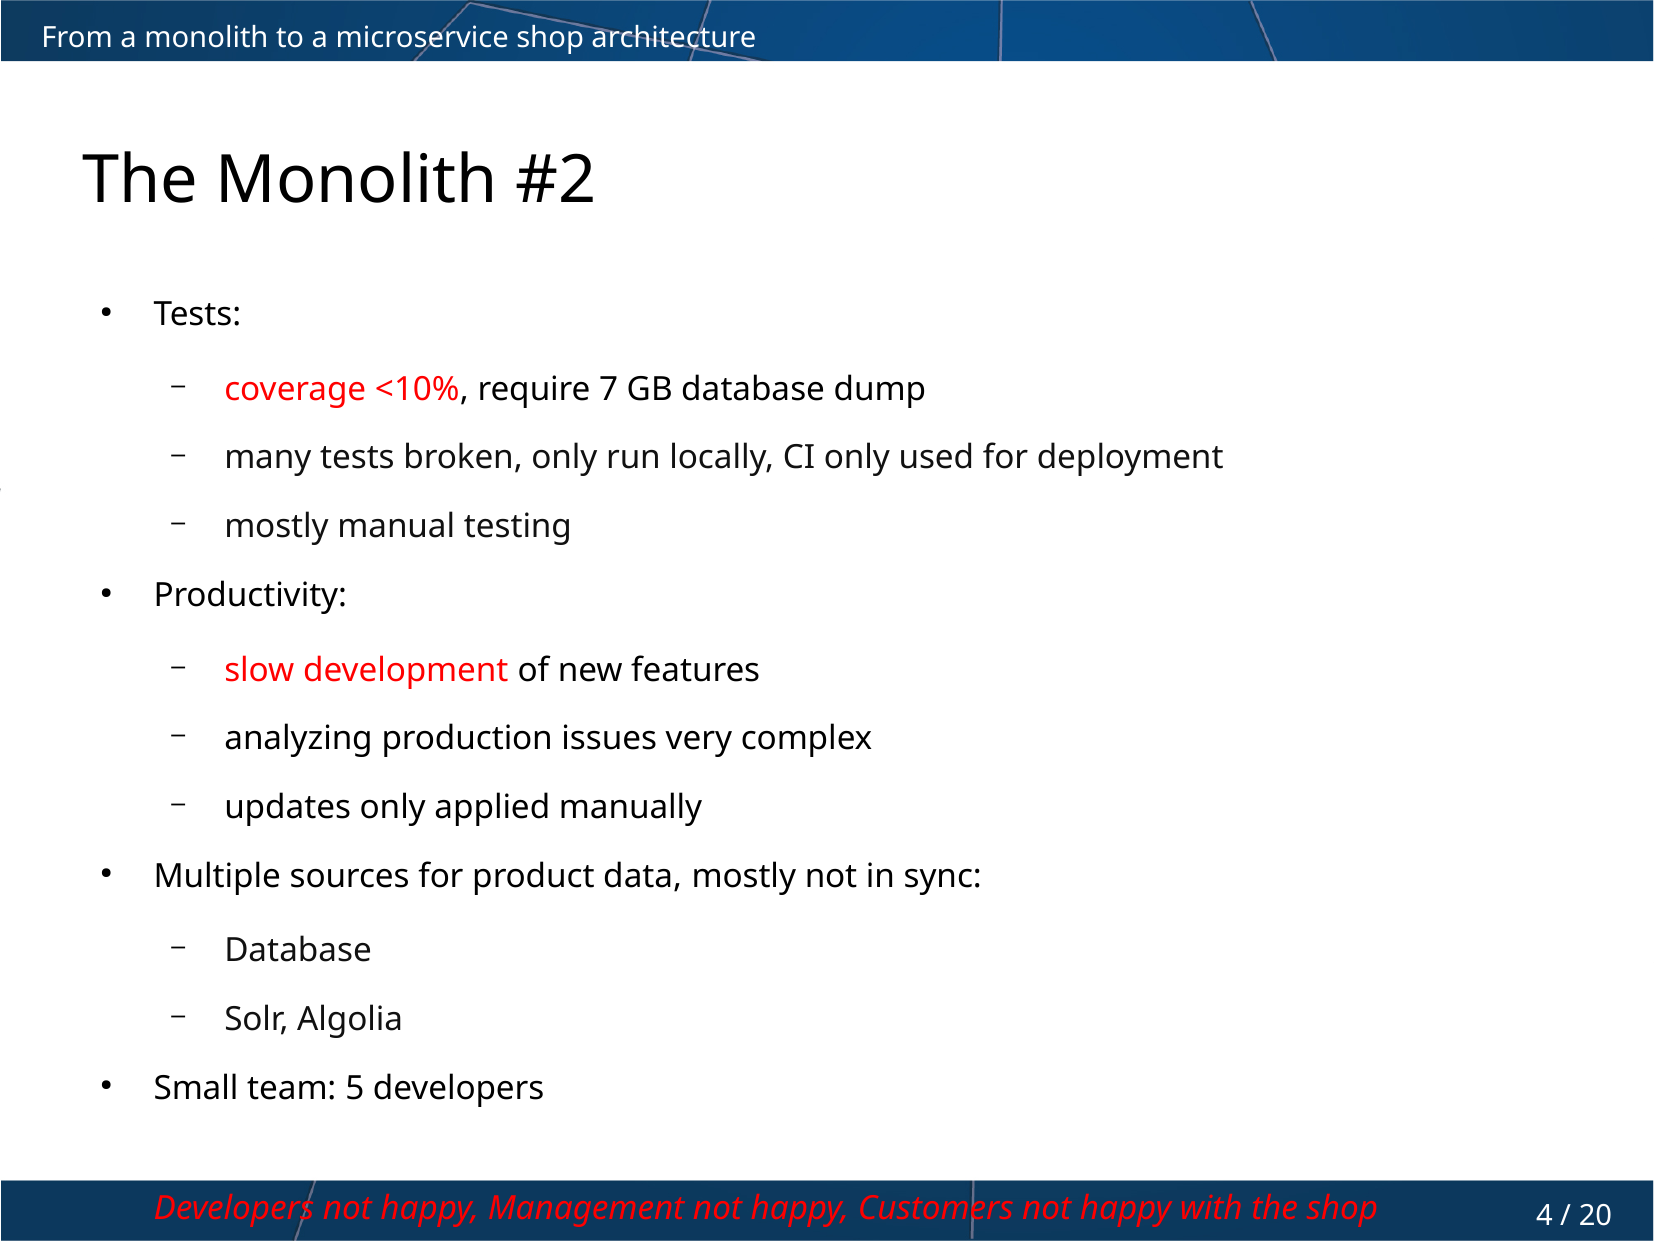

From a monolith to a microservice shop architecture
# The Monolith #2
Tests:
coverage <10%, require 7 GB database dump
many tests broken, only run locally, CI only used for deployment
mostly manual testing
Productivity:
slow development of new features
analyzing production issues very complex
updates only applied manually
Multiple sources for product data, mostly not in sync:
Database
Solr, Algolia
Small team: 5 developers
Developers not happy, Management not happy, Customers not happy with the shop
4